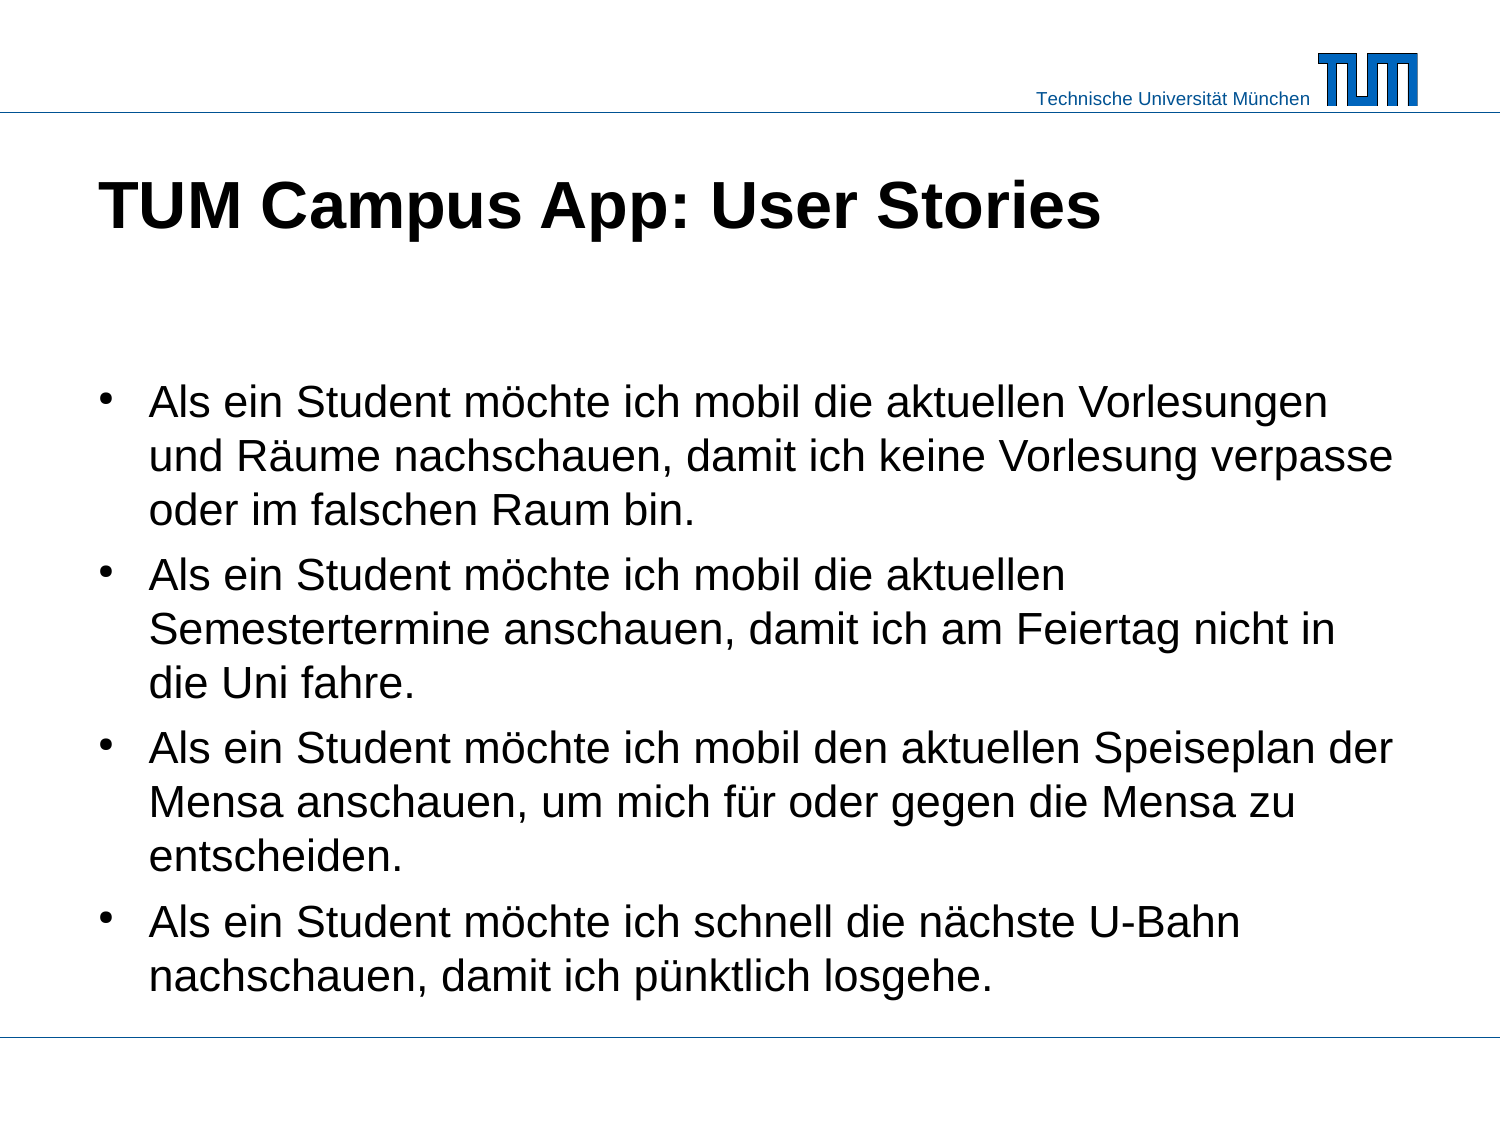

TUM Campus App: User Stories
Als ein Student möchte ich mobil die aktuellen Vorlesungen und Räume nachschauen, damit ich keine Vorlesung verpasse oder im falschen Raum bin.
Als ein Student möchte ich mobil die aktuellen Semestertermine anschauen, damit ich am Feiertag nicht in die Uni fahre.
Als ein Student möchte ich mobil den aktuellen Speiseplan der Mensa anschauen, um mich für oder gegen die Mensa zu entscheiden.
Als ein Student möchte ich schnell die nächste U-Bahn nachschauen, damit ich pünktlich losgehe.
#